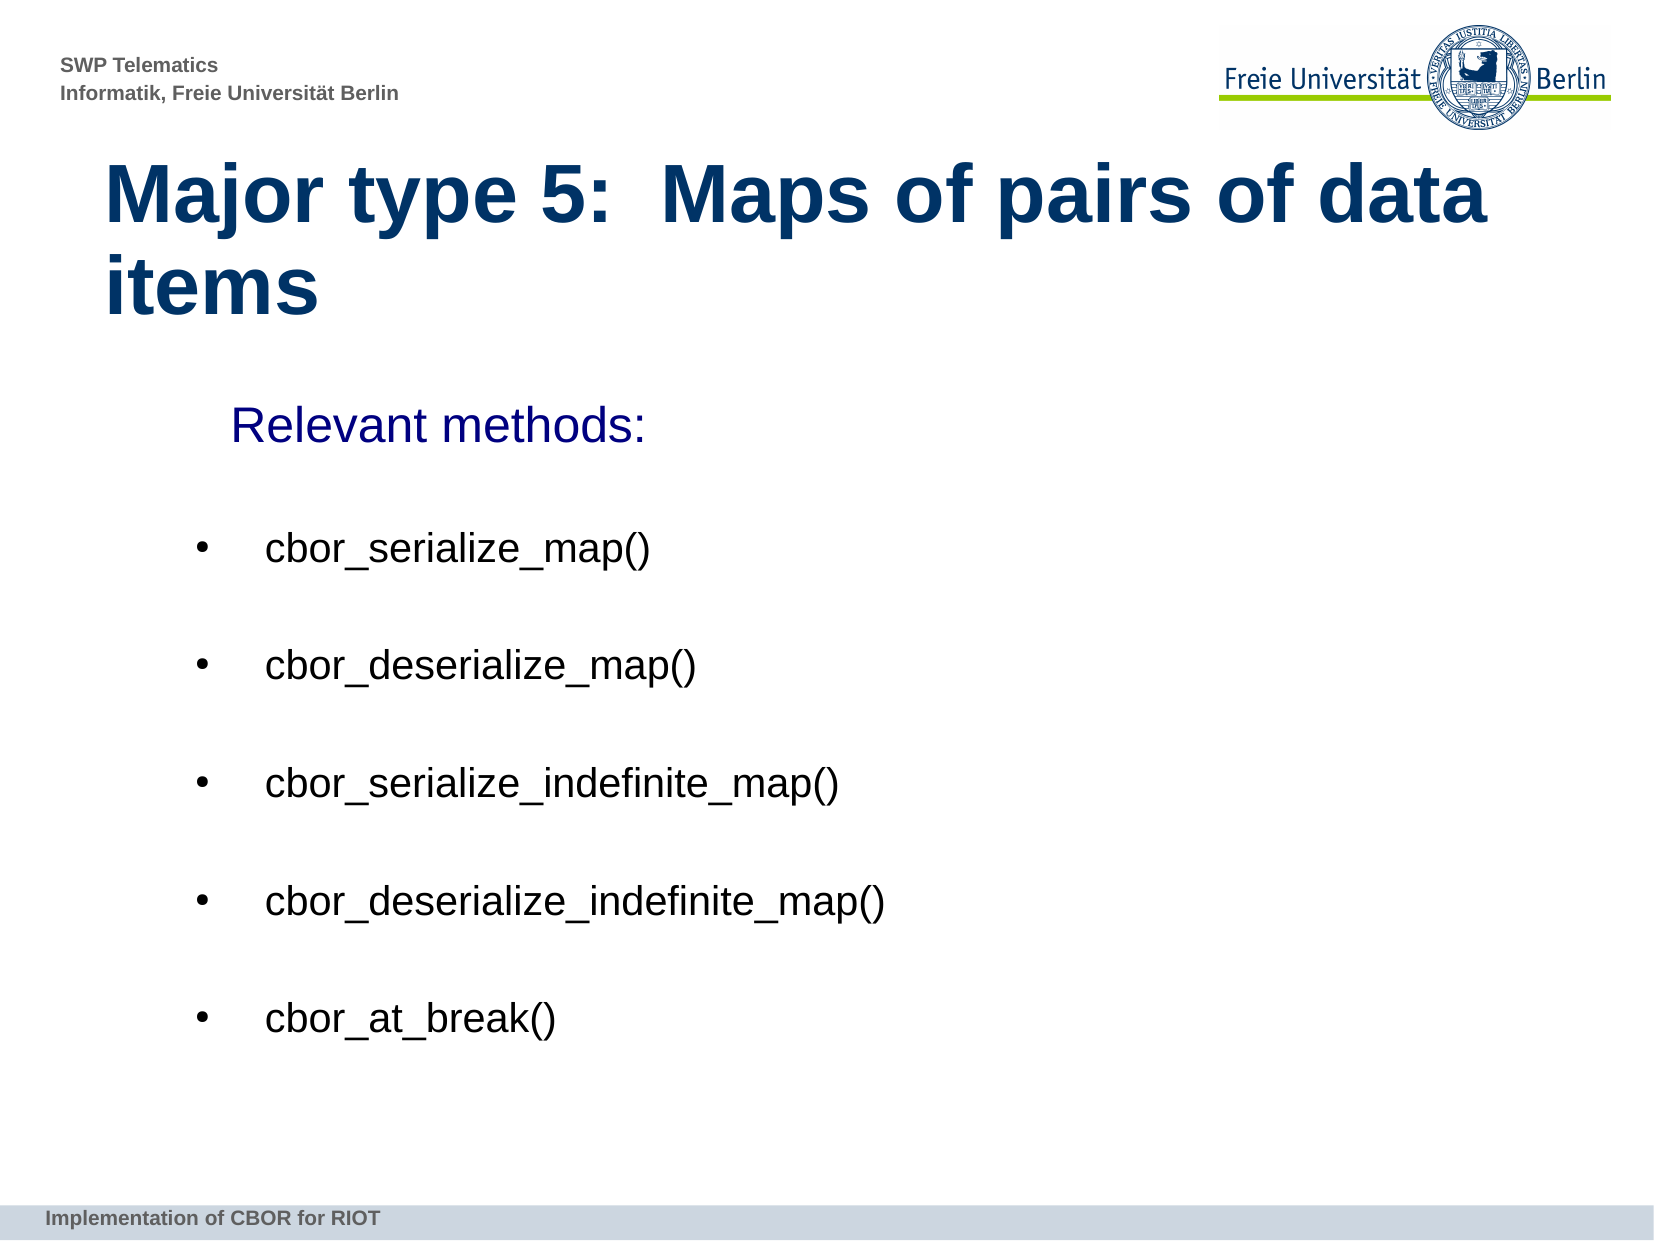

# Major type 5: Maps of pairs of data items
Relevant methods:
 cbor_serialize_map()
 cbor_deserialize_map()
 cbor_serialize_indefinite_map()
 cbor_deserialize_indefinite_map()
 cbor_at_break()